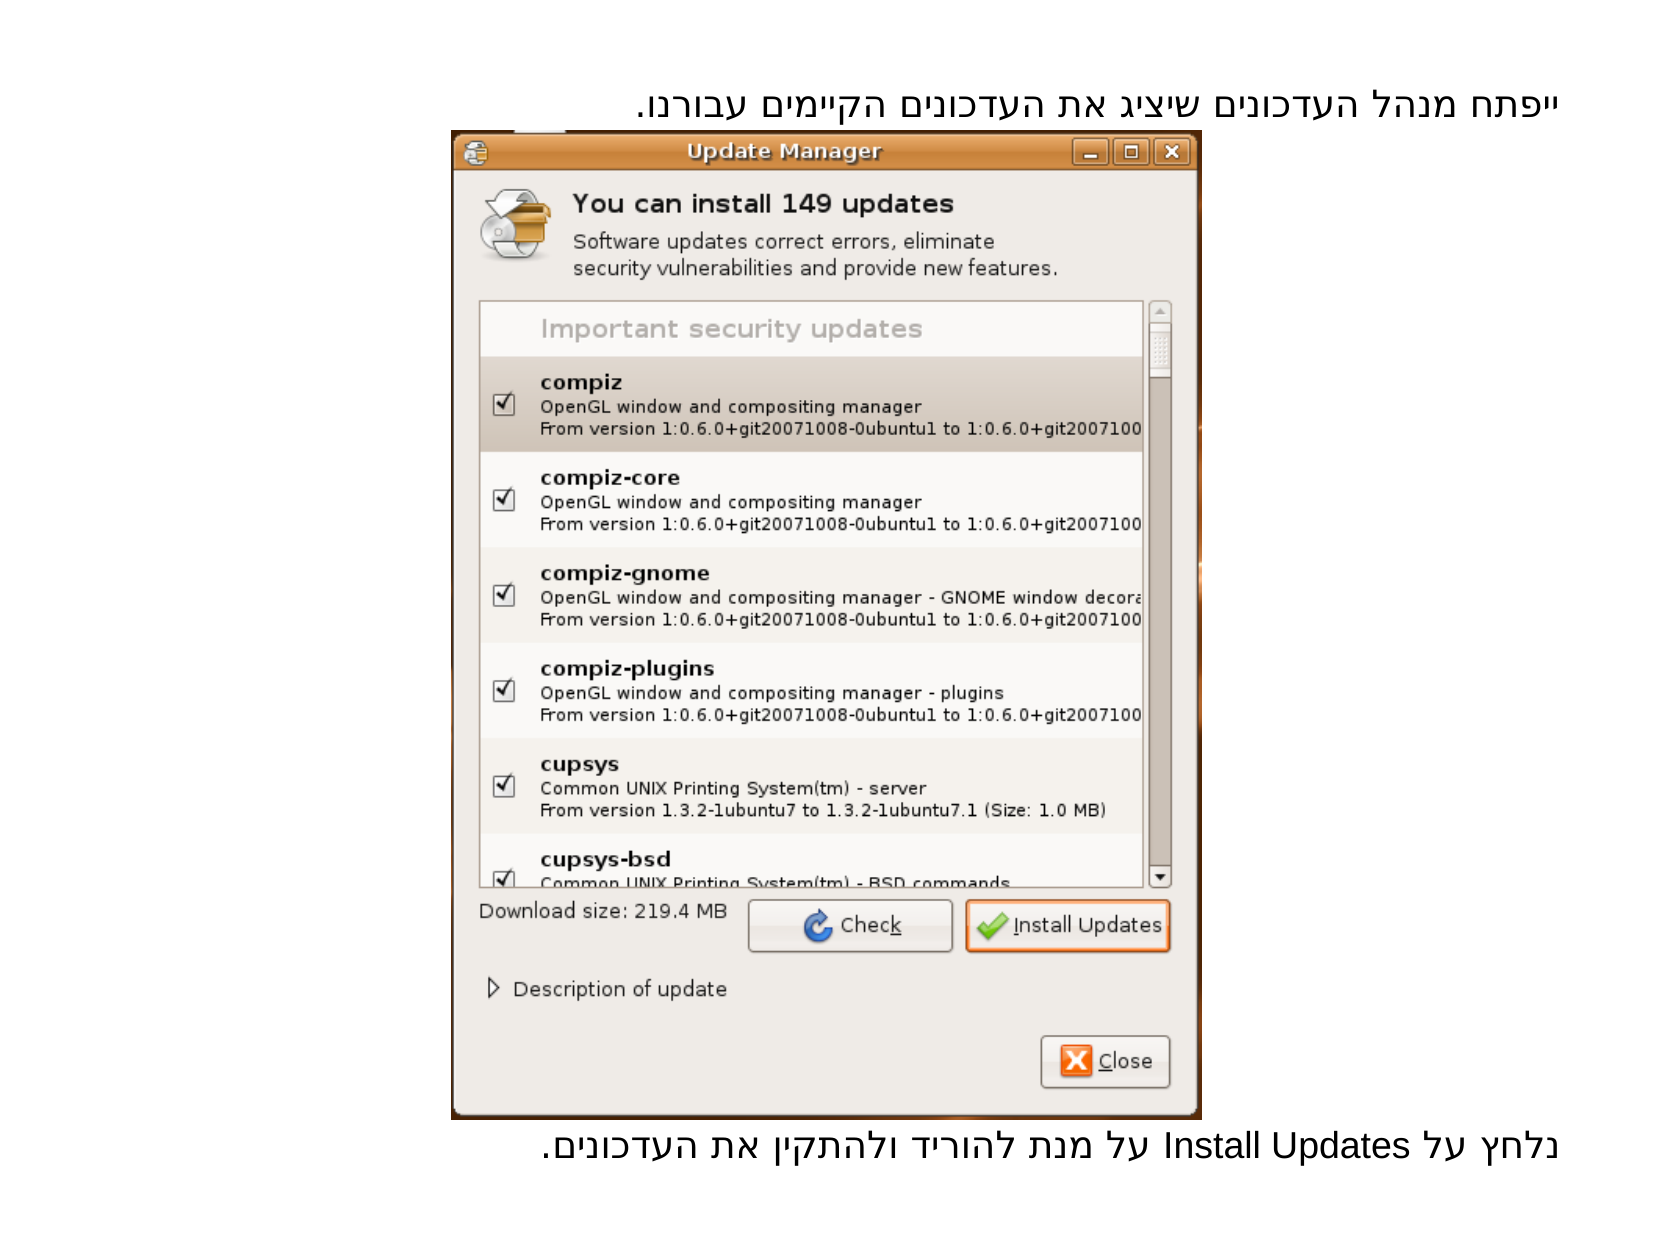

ייפתח מנהל העדכונים שיציג את העדכונים הקיימים עבורנו.
נלחץ על Install Updates על מנת להוריד ולהתקין את העדכונים.